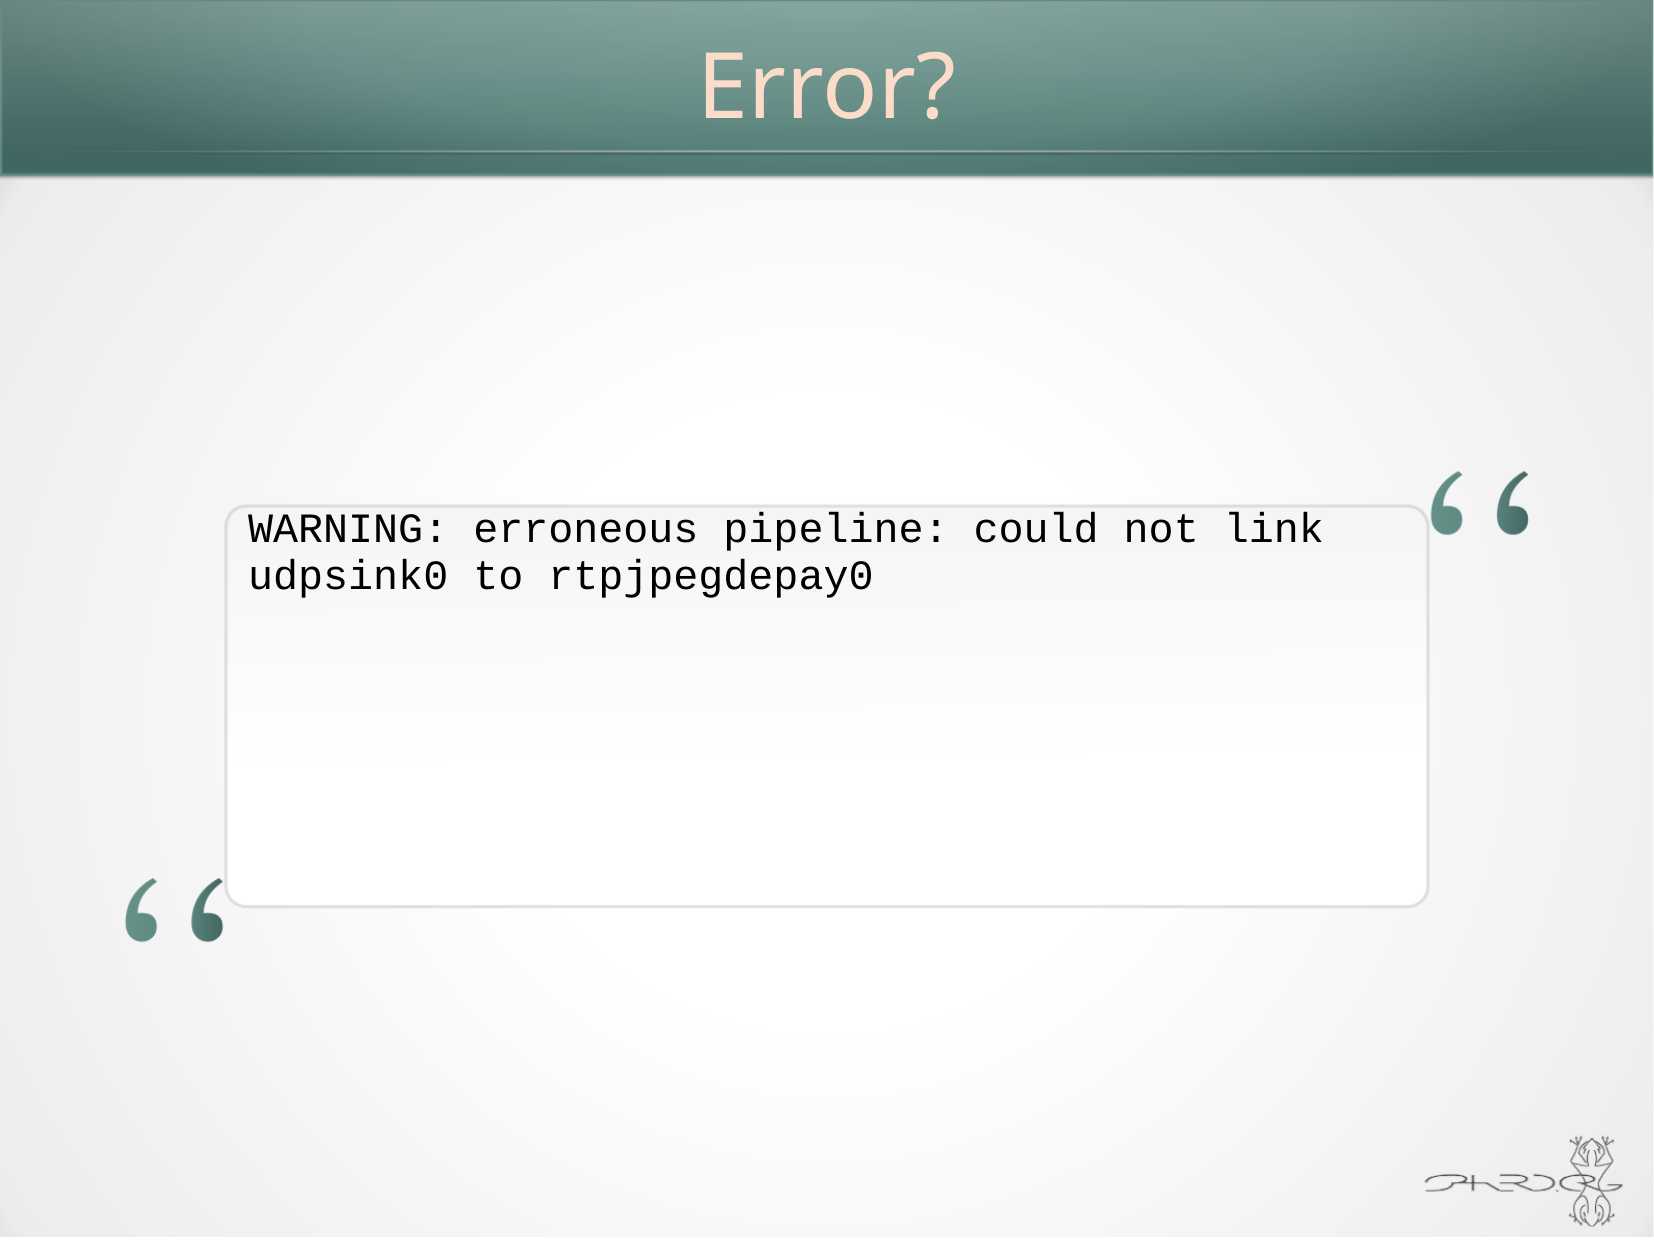

# Error?
WARNING: erroneous pipeline: could not link udpsink0 to rtpjpegdepay0